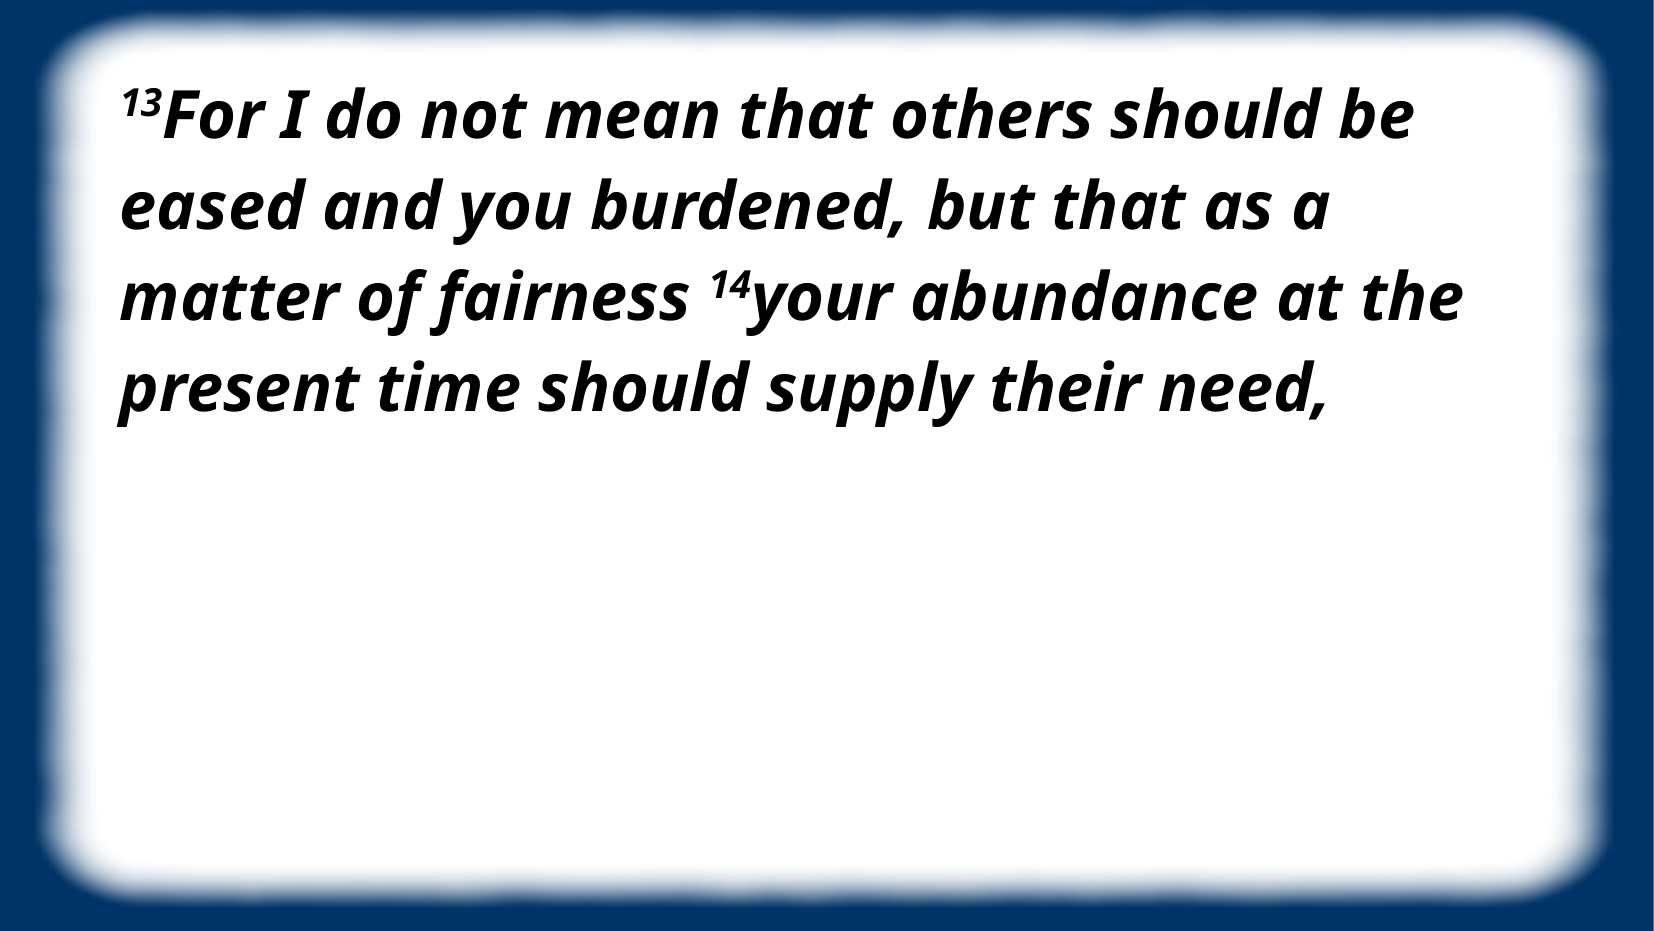

13For I do not mean that others should be eased and you burdened, but that as a matter of fairness 14your abundance at the present time should supply their need,